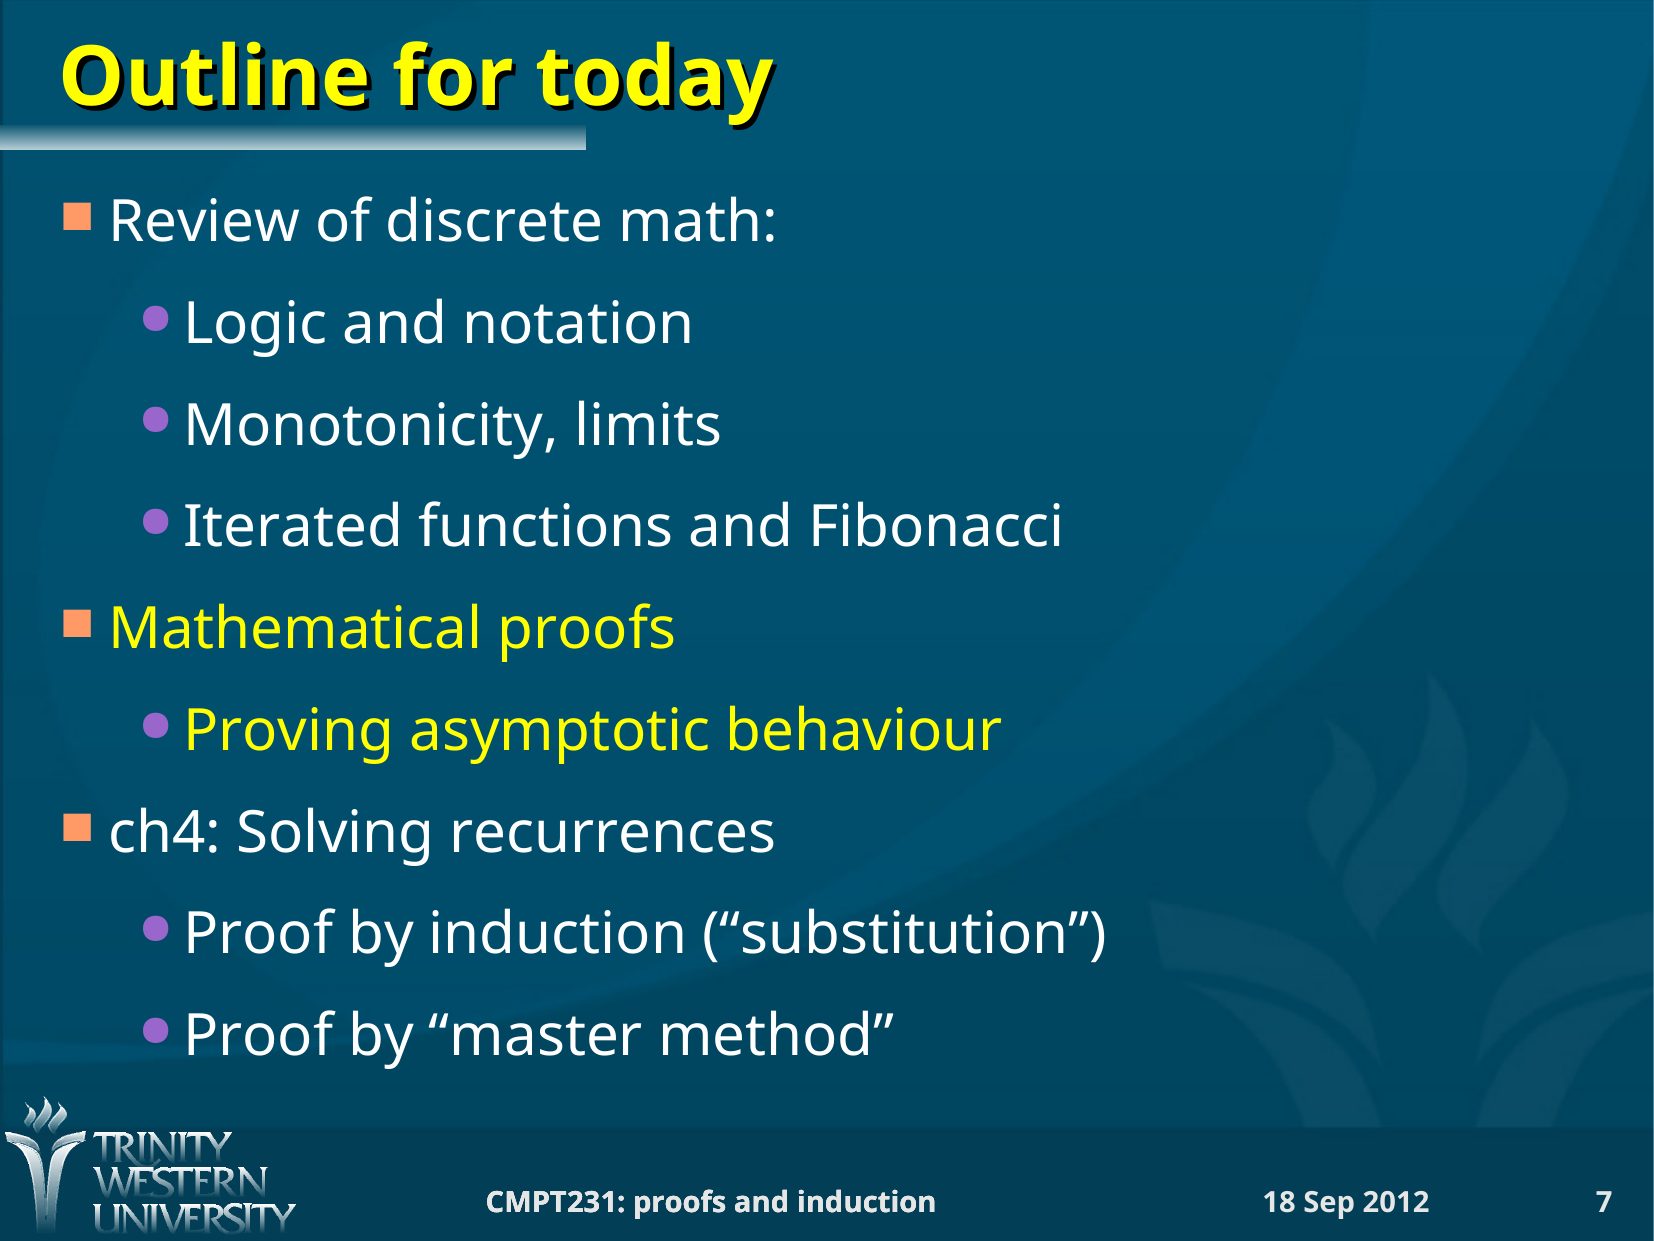

# Outline for today
Review of discrete math:
Logic and notation
Monotonicity, limits
Iterated functions and Fibonacci
Mathematical proofs
Proving asymptotic behaviour
ch4: Solving recurrences
Proof by induction (“substitution”)
Proof by “master method”
CMPT231: proofs and induction
18 Sep 2012
7